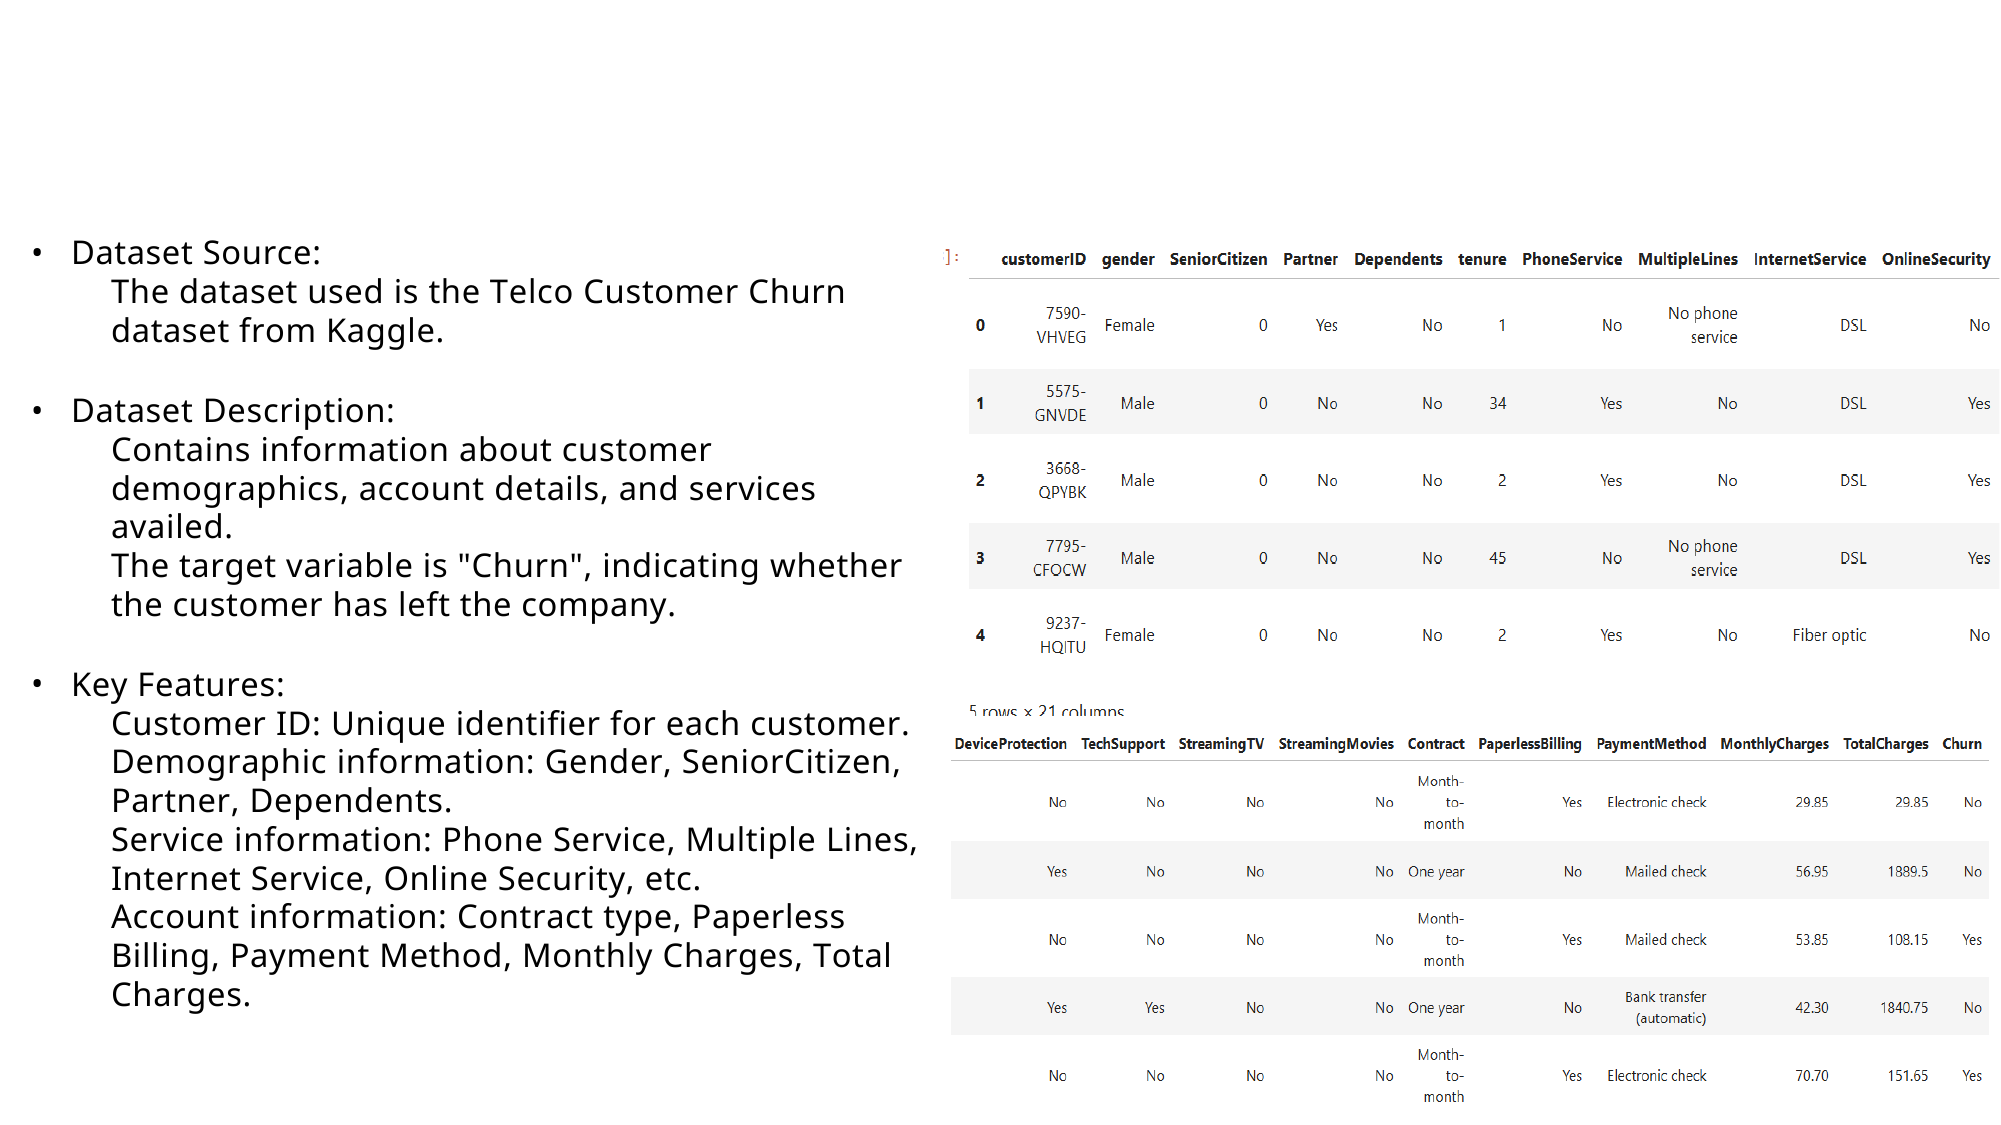

Data Collection
Dataset Source: 
The dataset used is the Telco Customer Churn dataset from Kaggle.
Dataset Description:
Contains information about customer demographics, account details, and services availed.
The target variable is "Churn", indicating whether the customer has left the company.
Key Features:
Customer ID: Unique identifier for each customer.
Demographic information: Gender, SeniorCitizen, Partner, Dependents.
Service information: Phone Service, Multiple Lines, Internet Service, Online Security, etc.
Account information: Contract type, Paperless Billing, Payment Method, Monthly Charges, Total Charges.